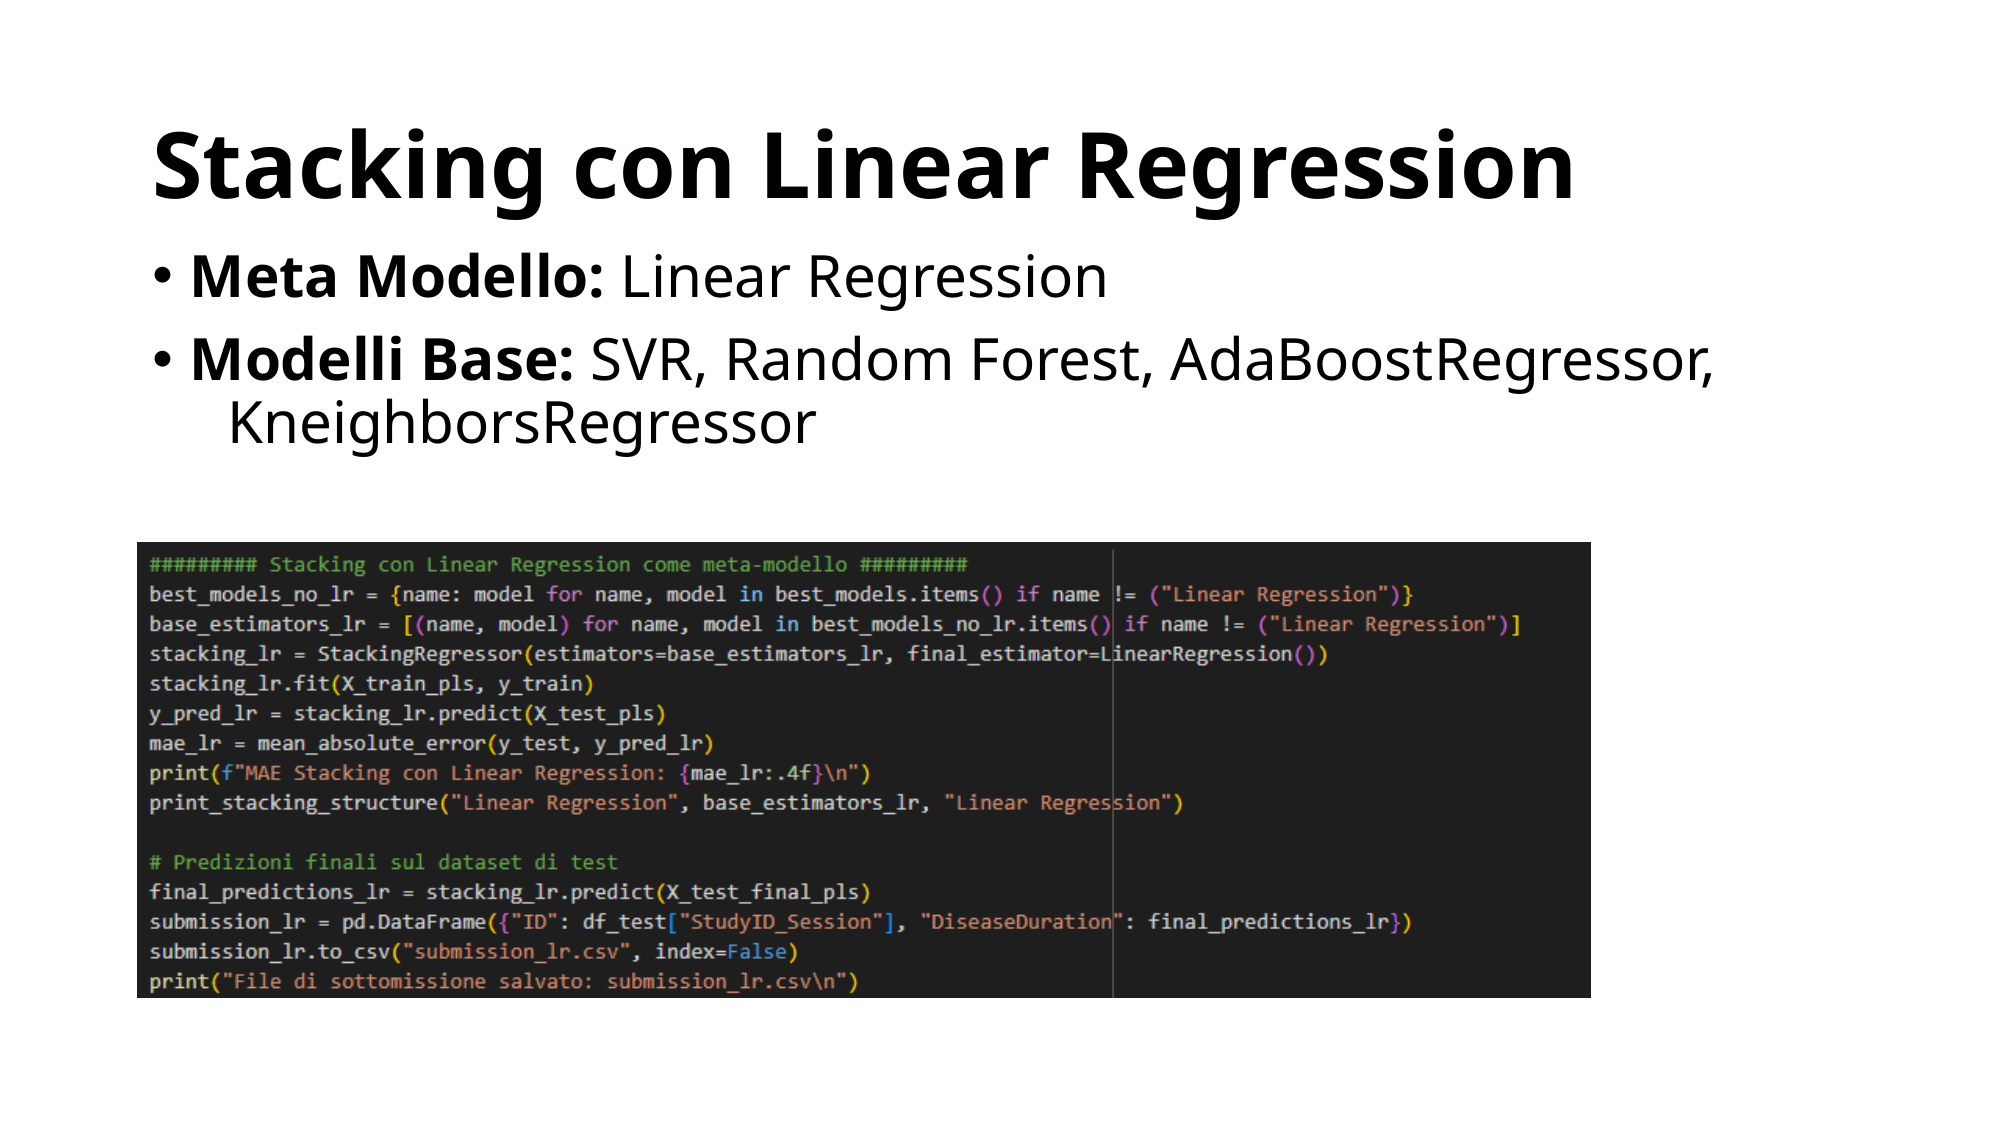

# Stacking con Linear Regression
Meta Modello: Linear Regression
Modelli Base: SVR, Random Forest, AdaBoostRegressor, KneighborsRegressor